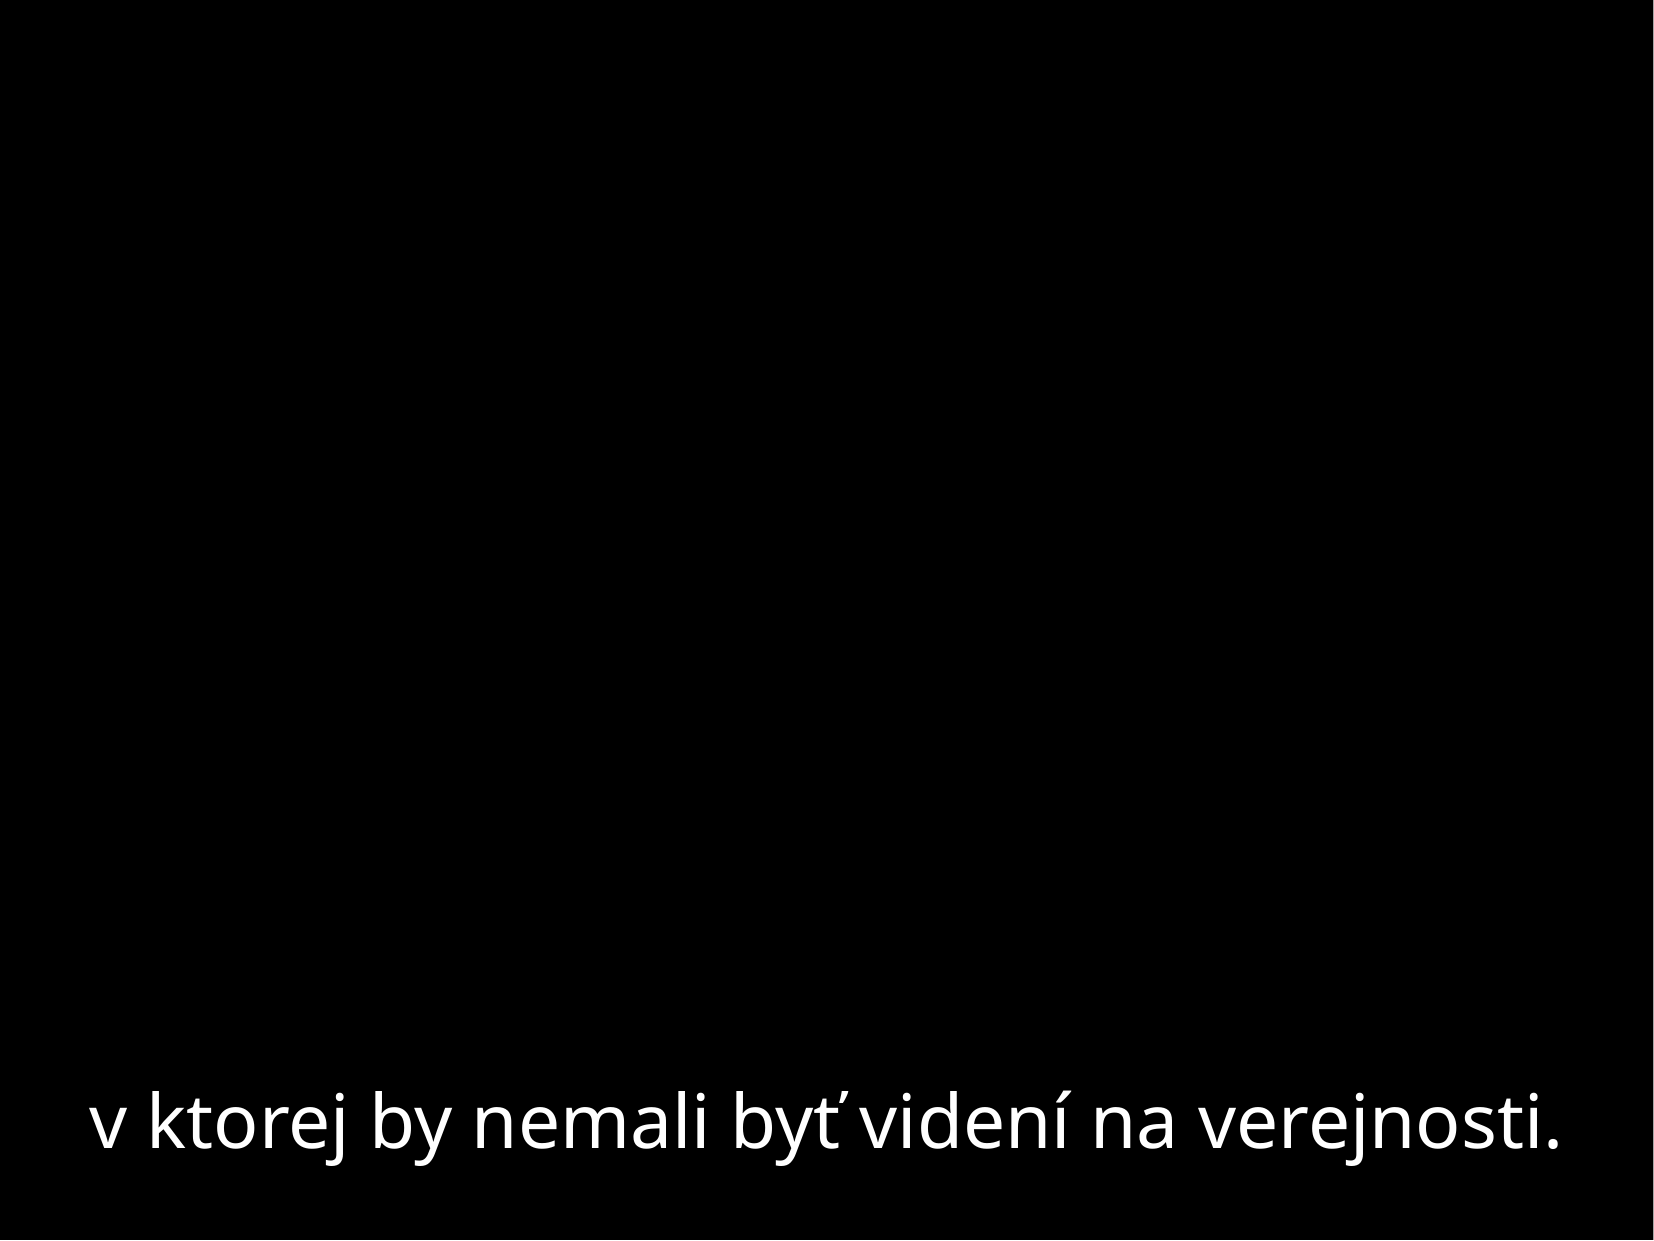

# v ktorej by nemali byť videní na verejnosti.